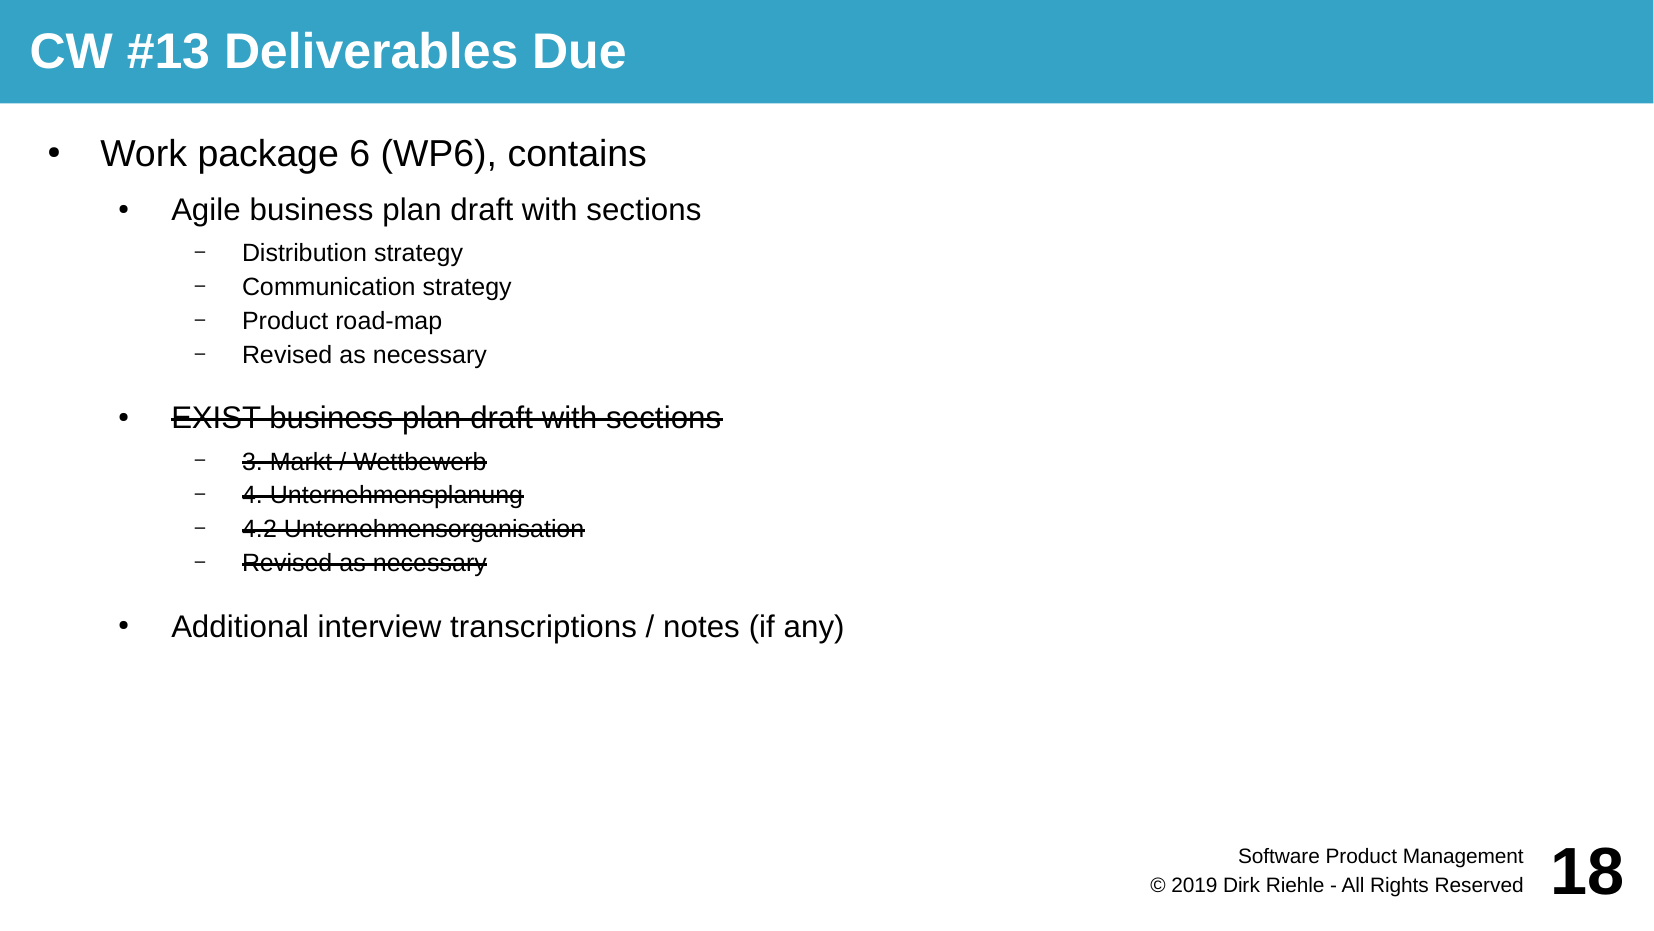

# CW #13 Deliverables Due
Work package 6 (WP6), contains
Agile business plan draft with sections
Distribution strategy
Communication strategy
Product road-map
Revised as necessary
EXIST business plan draft with sections
3. Markt / Wettbewerb
4. Unternehmensplanung
4.2 Unternehmensorganisation
Revised as necessary
Additional interview transcriptions / notes (if any)
Software Product Management
18
© 2019 Dirk Riehle - All Rights Reserved